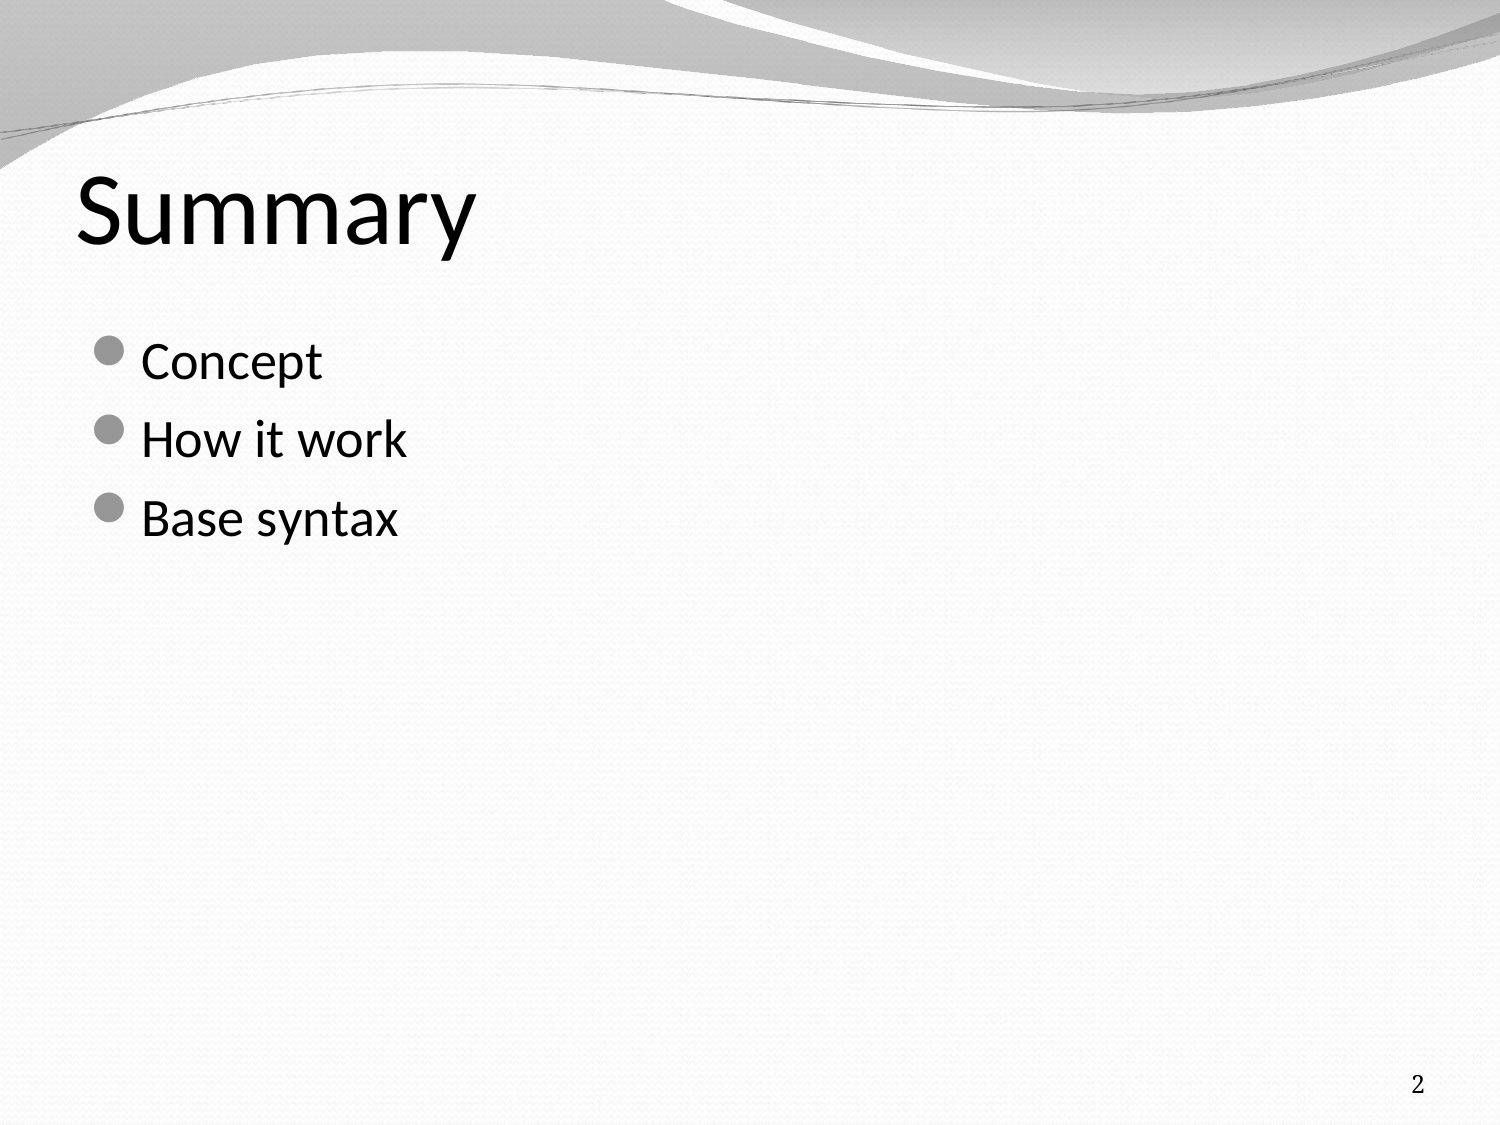

Summary
# Concept
How it work
Base syntax